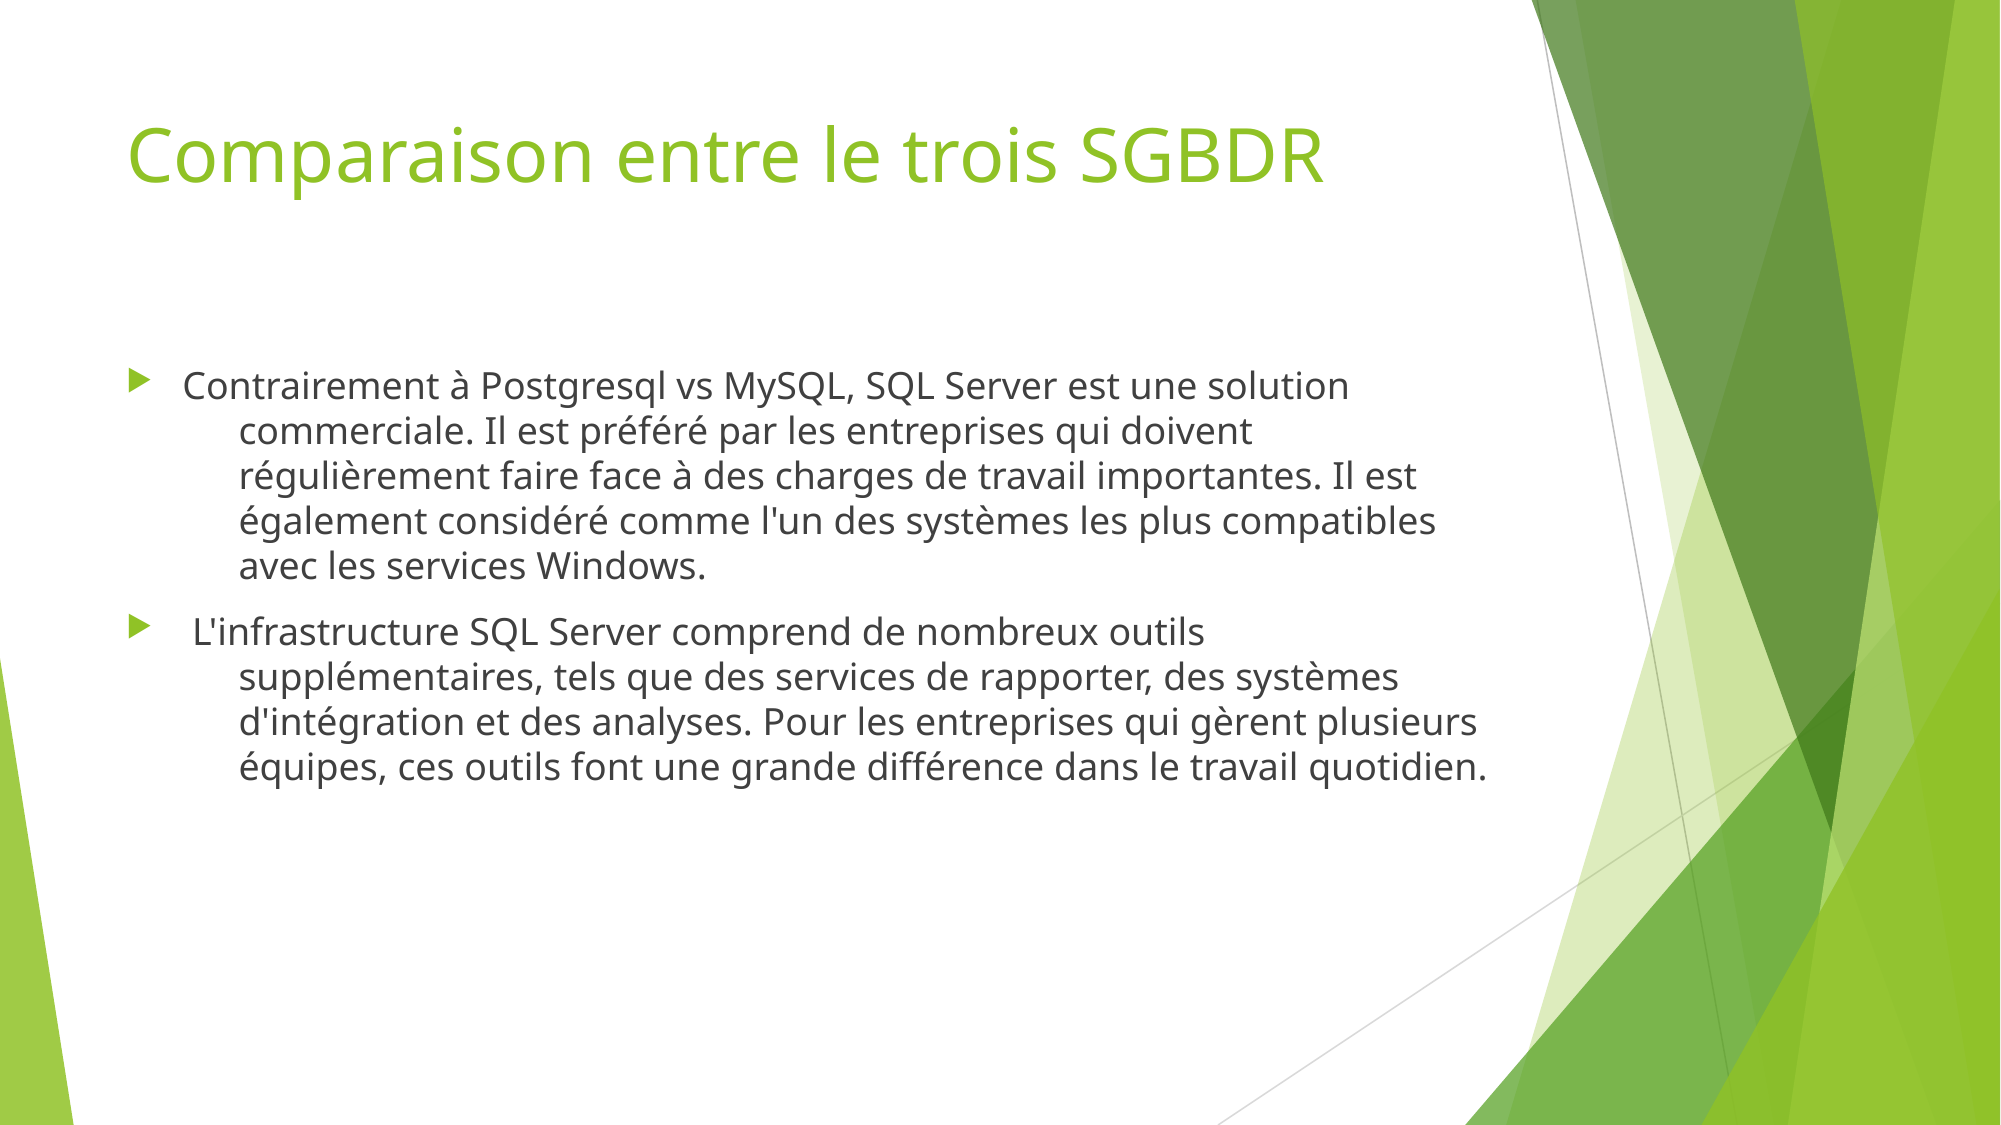

# Comparaison entre le trois SGBDR
Contrairement à Postgresql vs MySQL, SQL Server est une solution commerciale. Il est préféré par les entreprises qui doivent régulièrement faire face à des charges de travail importantes. Il est également considéré comme l'un des systèmes les plus compatibles avec les services Windows.
 L'infrastructure SQL Server comprend de nombreux outils supplémentaires, tels que des services de rapporter, des systèmes d'intégration et des analyses. Pour les entreprises qui gèrent plusieurs équipes, ces outils font une grande différence dans le travail quotidien.